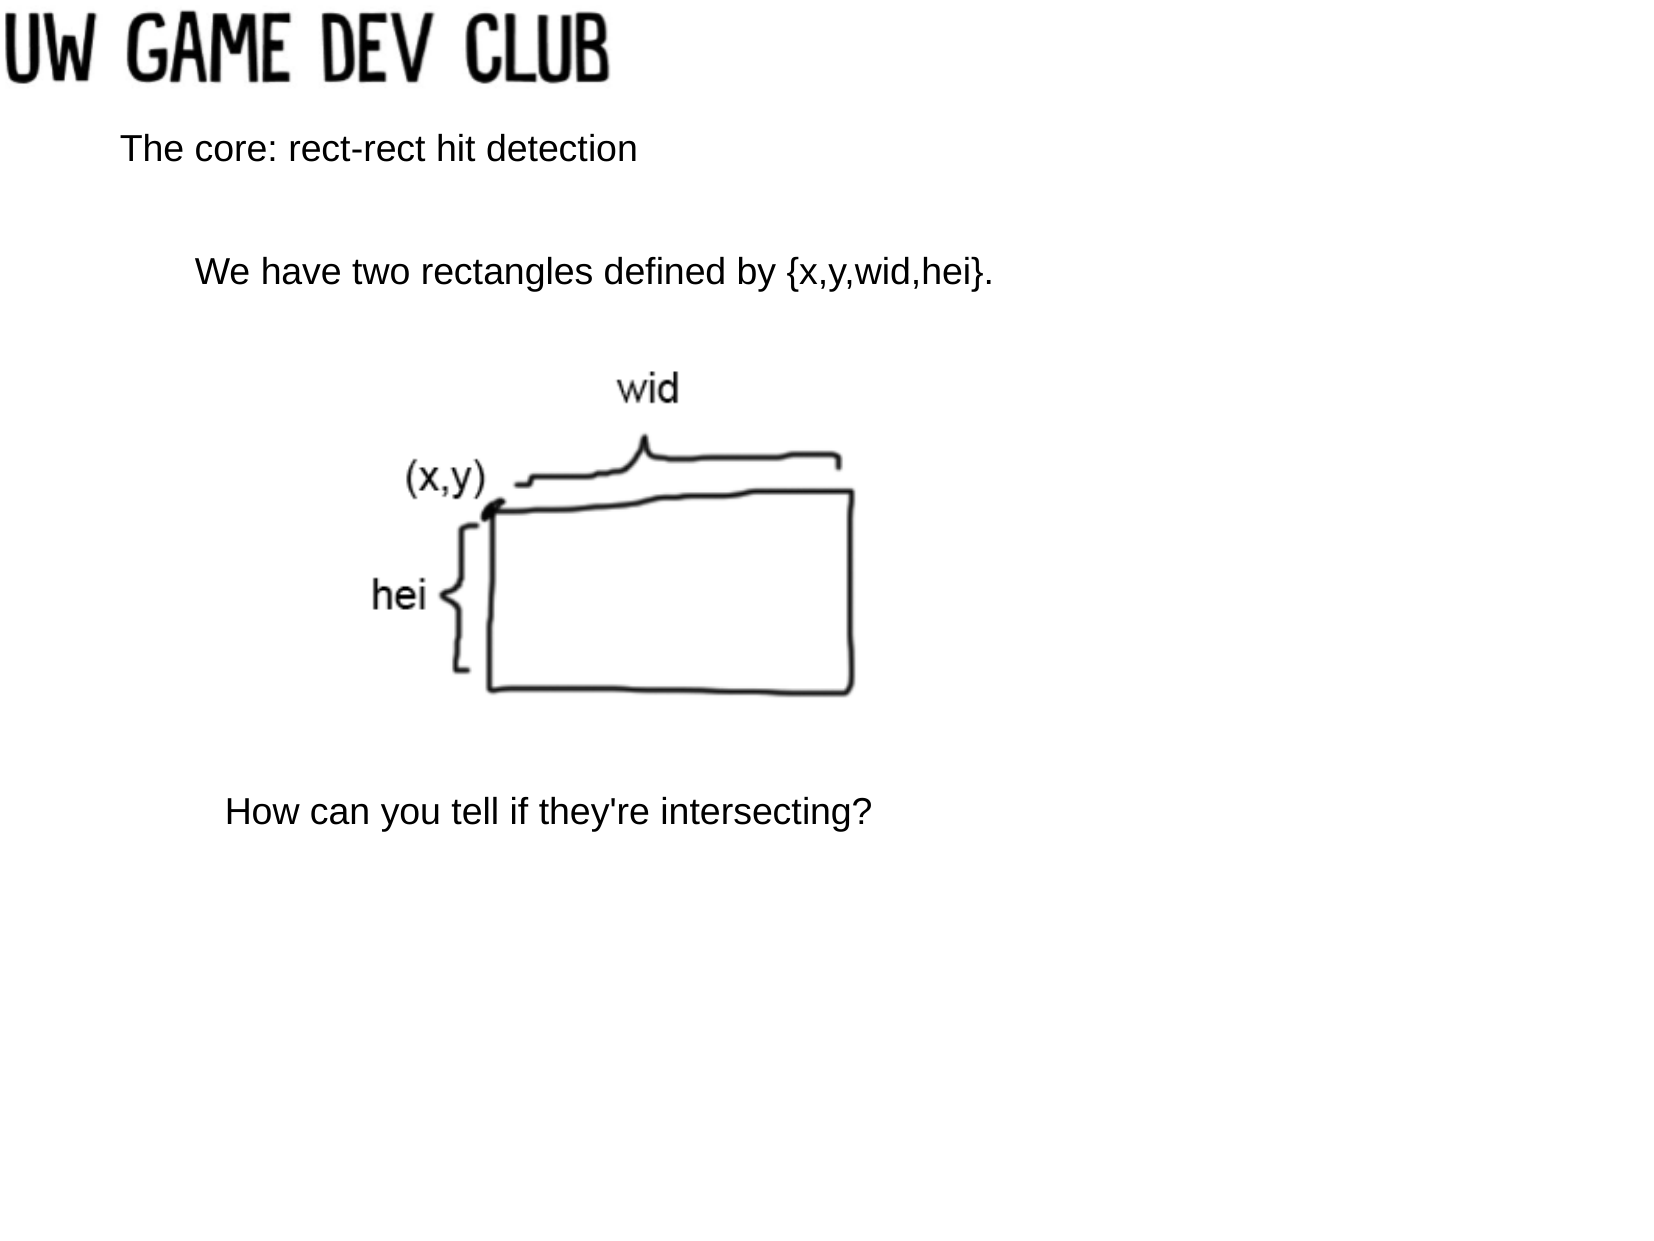

The core: rect-rect hit detection
We have two rectangles defined by {x,y,wid,hei}.
How can you tell if they're intersecting?